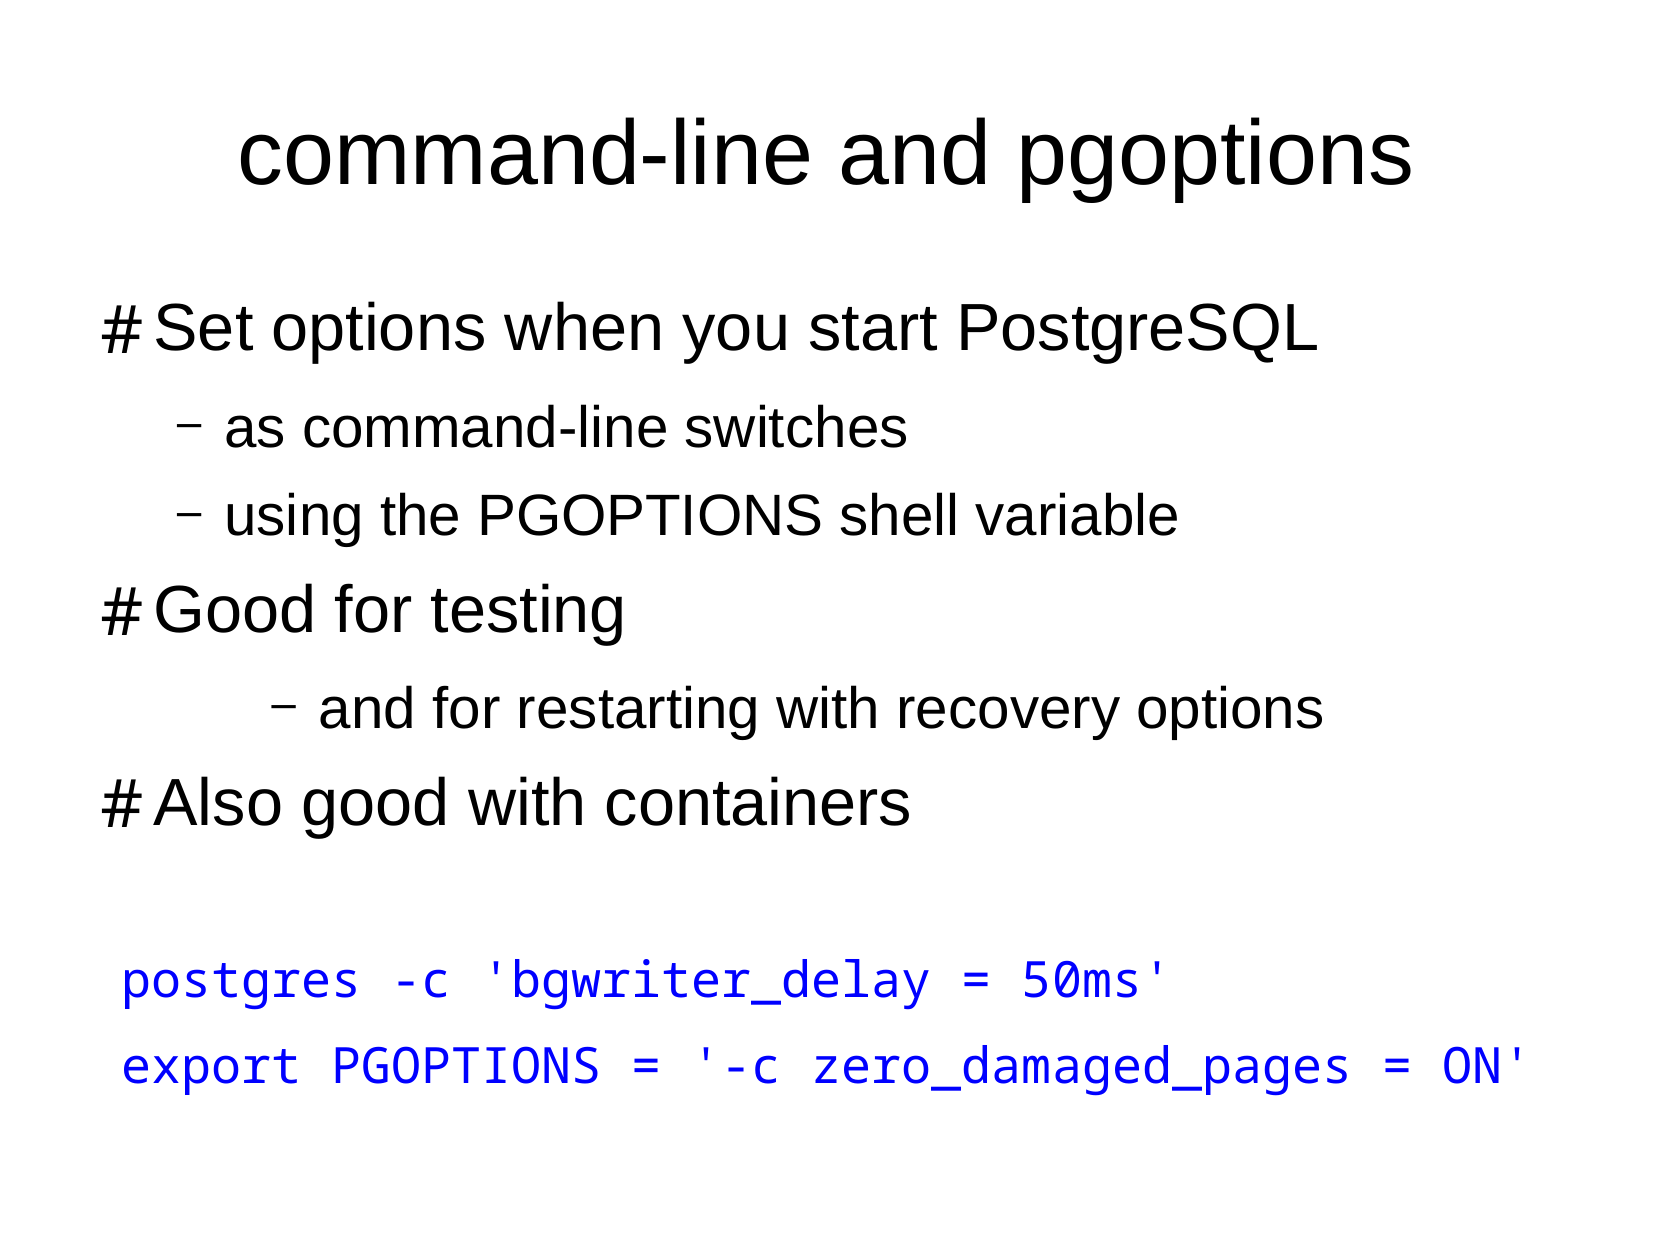

# command-line and pgoptions
Set options when you start PostgreSQL
as command-line switches
using the PGOPTIONS shell variable
Good for testing
and for restarting with recovery options
Also good with containers
postgres -c 'bgwriter_delay = 50ms'
export PGOPTIONS = '-c zero_damaged_pages = ON'